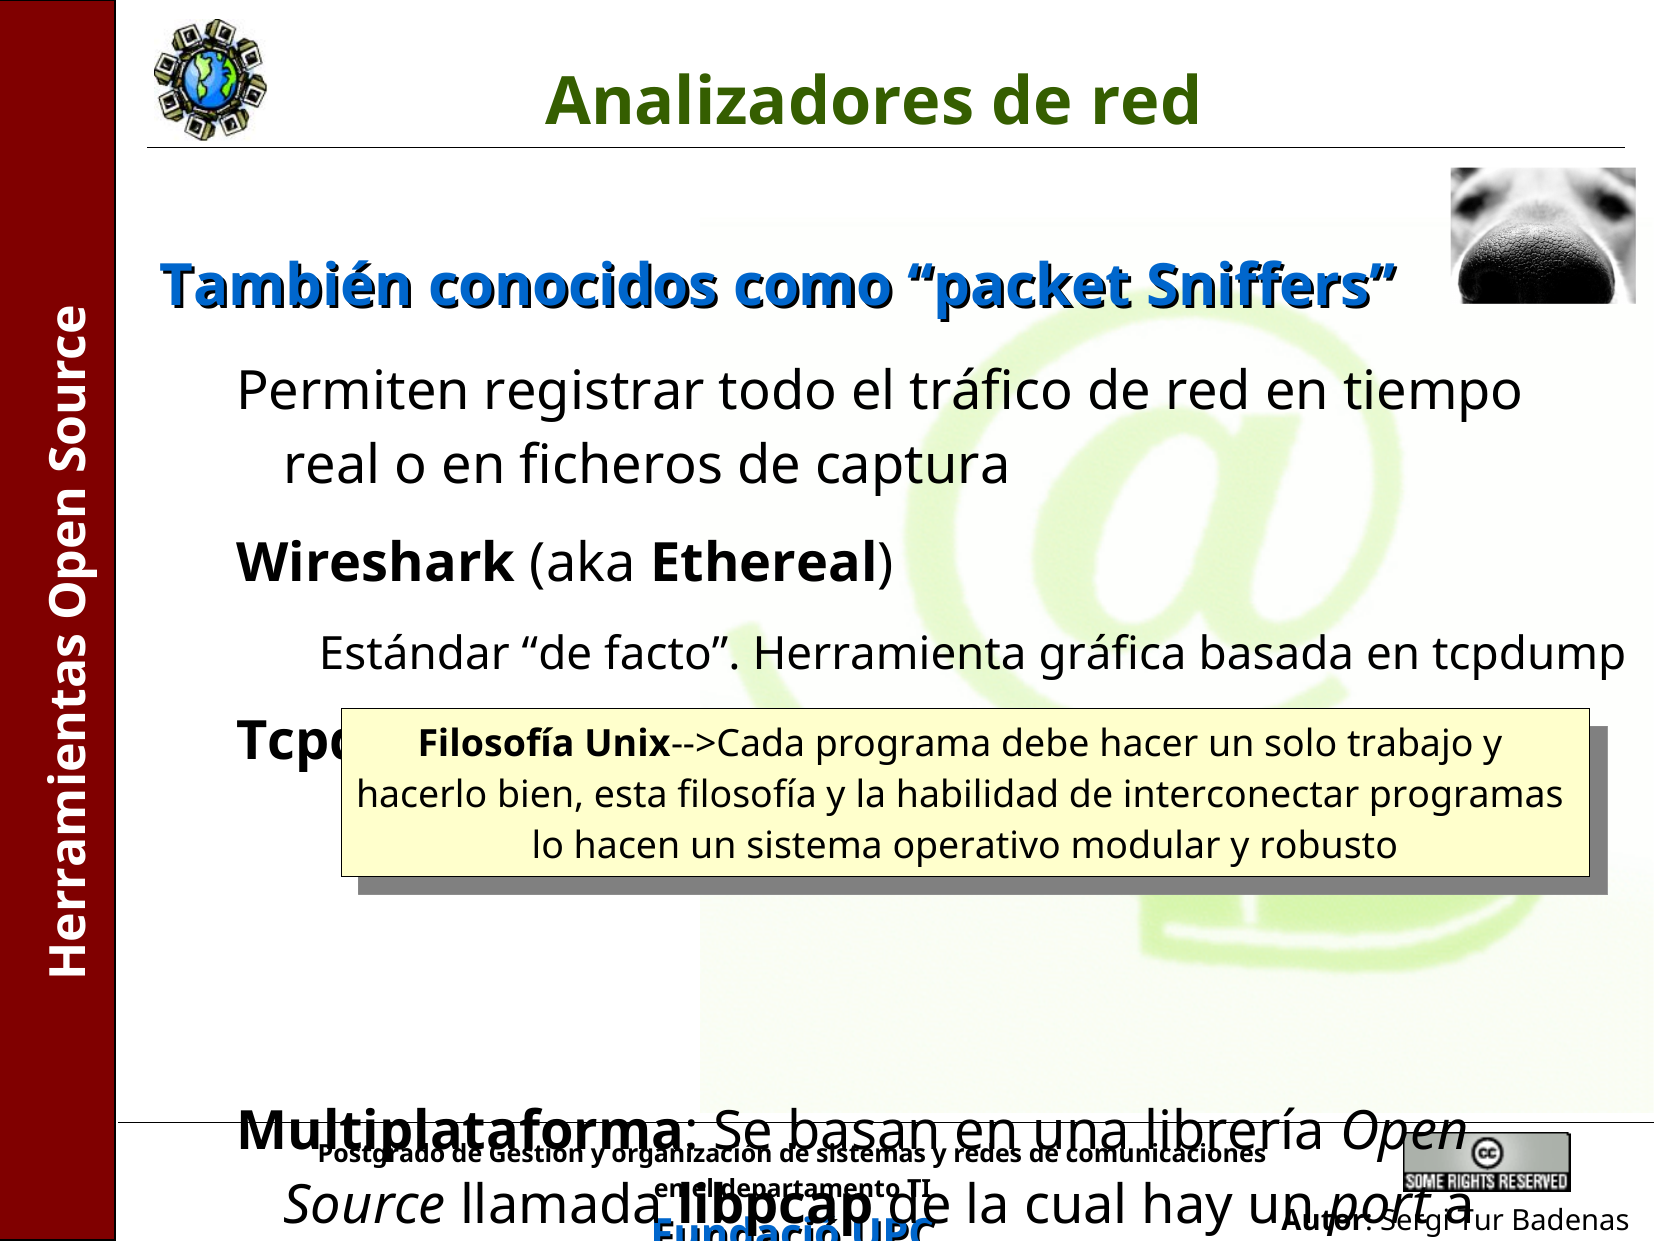

# Analizadores de red
También conocidos como “packet Sniffers”
Permiten registrar todo el tráfico de red en tiempo real o en ficheros de captura
Wireshark (aka Ethereal)
Estándar “de facto”. Herramienta gráfica basada en tcpdump
Tcpdump: navaja suiza de los packet sniffers
Multiplataforma: Se basan en una librería Open Source llamada libpcap de la cual hay un port a Windows (winpcap)
Filosofía Unix-->Cada programa debe hacer un solo trabajo y
hacerlo bien, esta filosofía y la habilidad de interconectar programas
lo hacen un sistema operativo modular y robusto